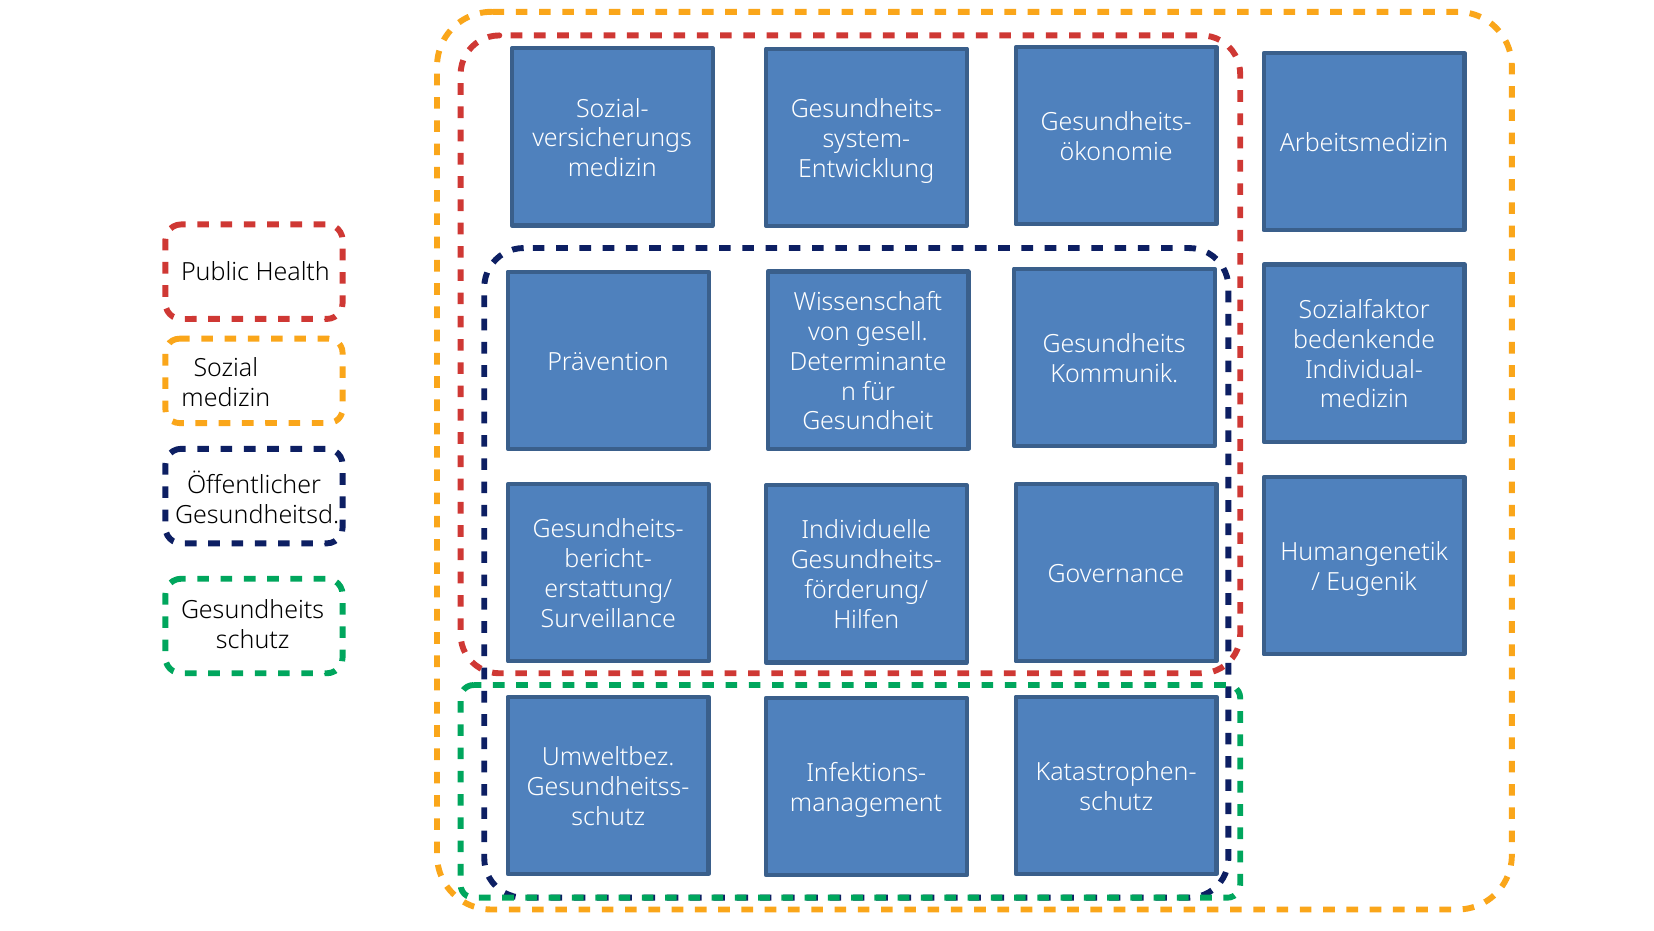

Gesundheits-ökonomie
Sozial-versicherungsmedizin
Gesundheits-system-Entwicklung
Arbeitsmedizin
Public Health
Sozialfaktor bedenkende Individual-medizin
Gesundheits Kommunik.
Wissenschaft von gesell. Determinanten für Gesundheit
Prävention
Sozial
medizin
Öffentlicher
Gesundheitsd.
Humangenetik/ Eugenik
Gesundheits-bericht-erstattung/
Surveillance
Governance
Individuelle Gesundheits-förderung/
Hilfen
Gesundheits
schutz
Umweltbez. Gesundheitss-schutz
Katastrophen-schutz
Infektions-management